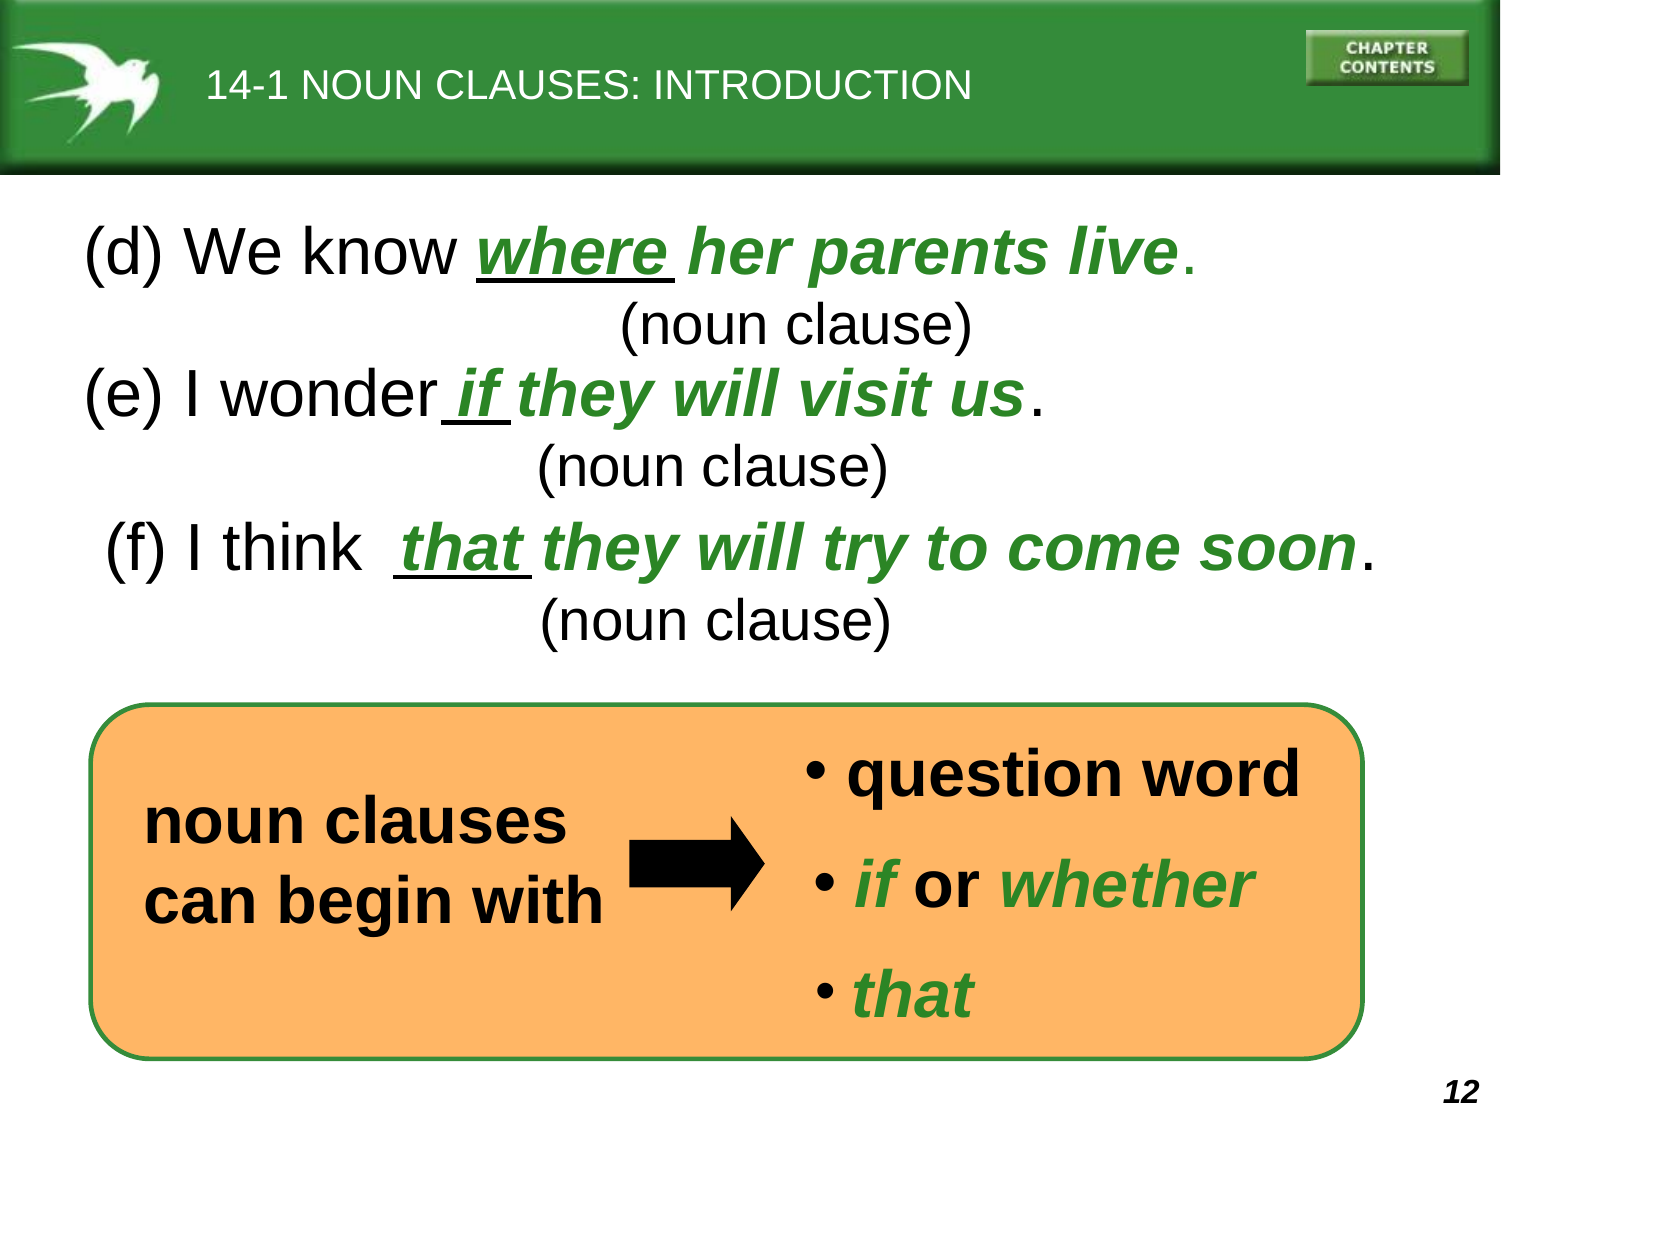

14-1 NOUN CLAUSES: INTRODUCTION
(d) We know where her parents live.
(noun clause)
(e) I wonder if they will visit us.
(noun clause)
(f) I think that they will try to come soon.
(noun clause)
 question word
noun clauses
can begin with
 if or whether
 that